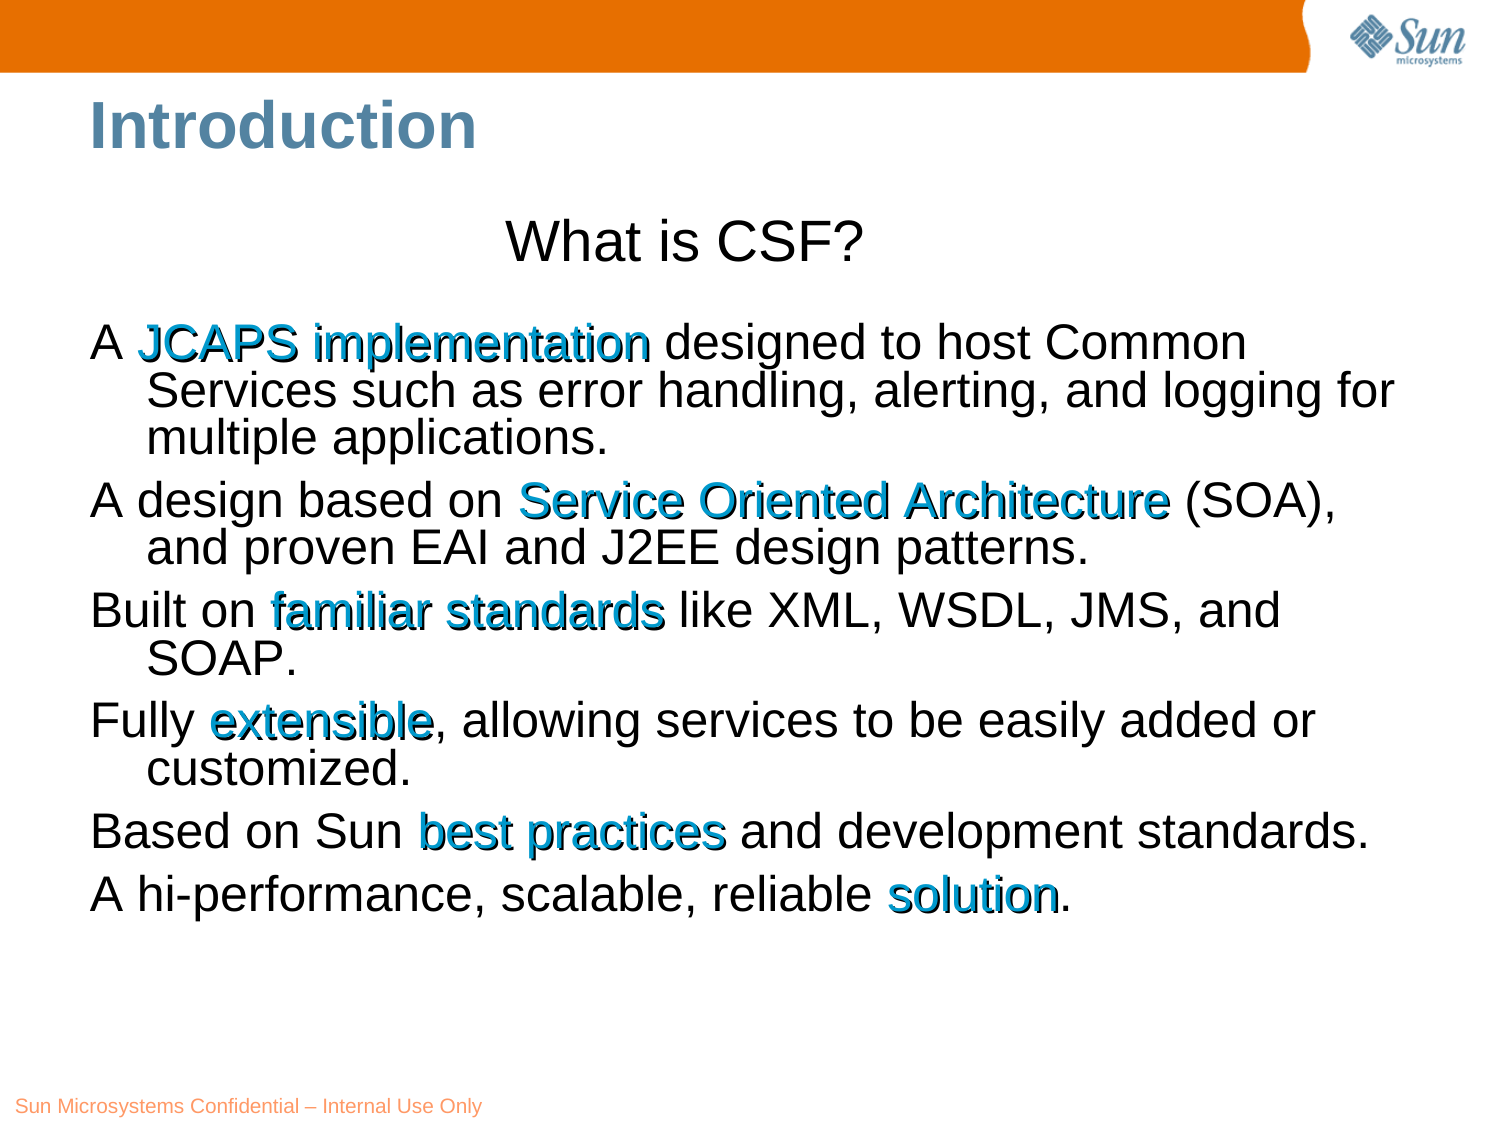

# Introduction
What is CSF?
A JCAPS implementation designed to host Common Services such as error handling, alerting, and logging for multiple applications.
A design based on Service Oriented Architecture (SOA), and proven EAI and J2EE design patterns.
Built on familiar standards like XML, WSDL, JMS, and SOAP.
Fully extensible, allowing services to be easily added or customized.
Based on Sun best practices and development standards.
A hi-performance, scalable, reliable solution.